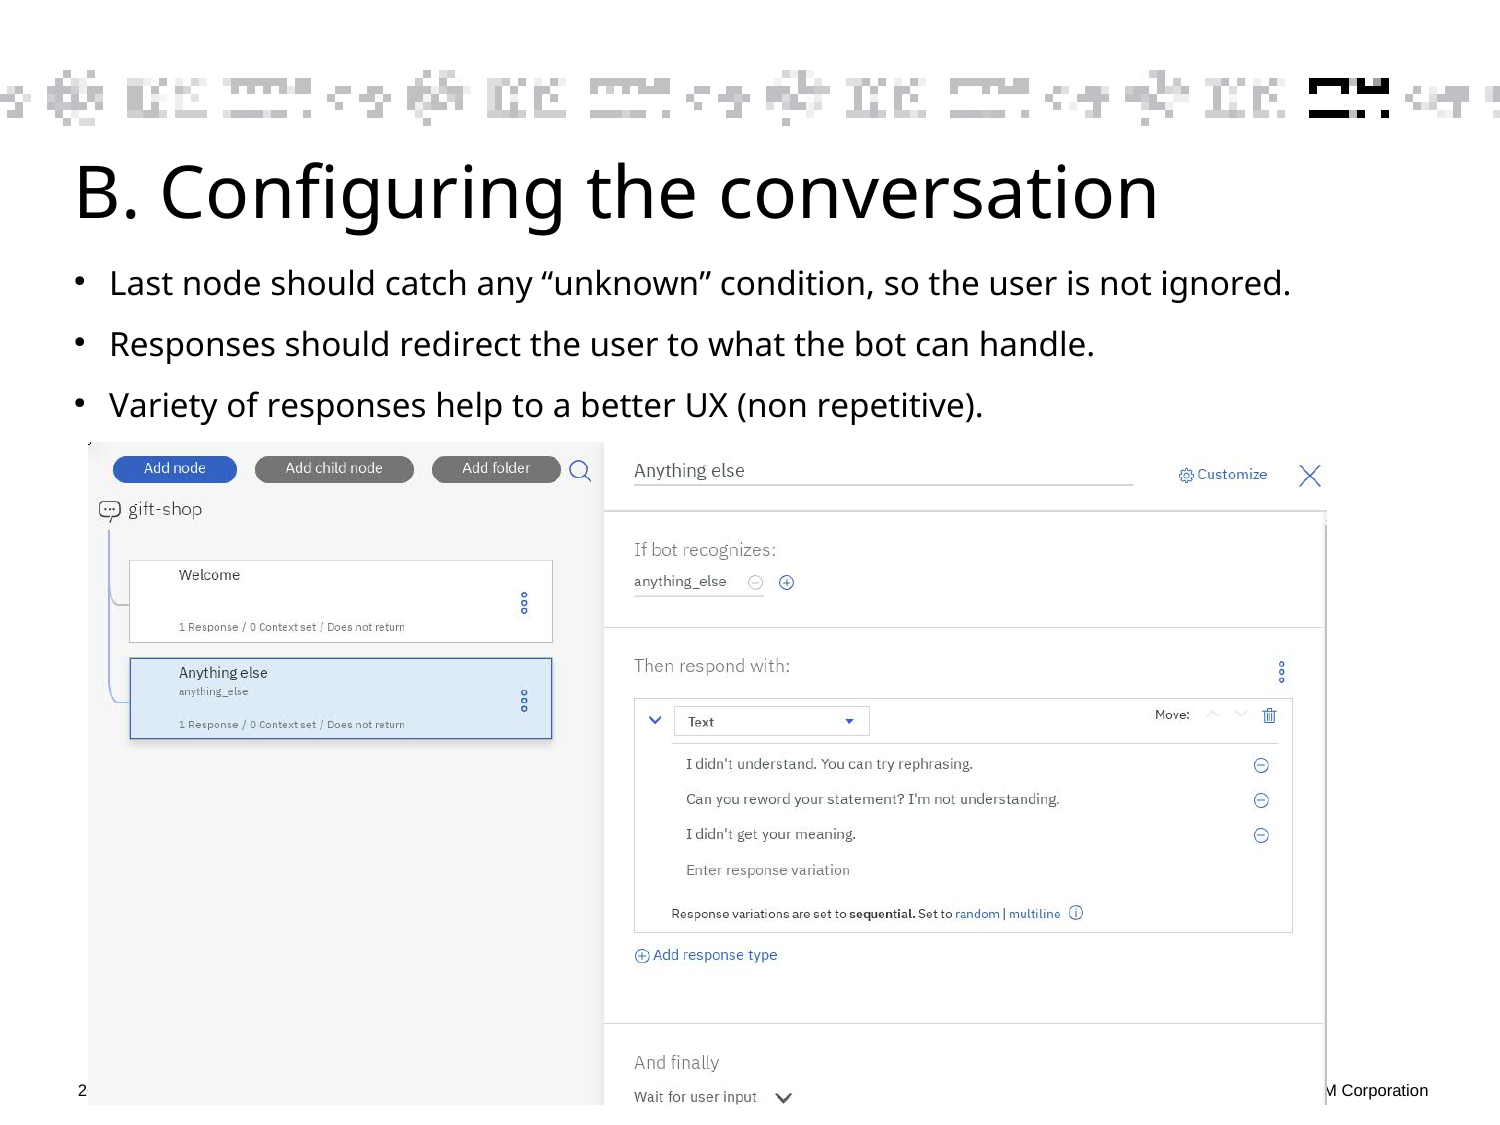

# B. Configuring the conversation
Last node should catch any “unknown” condition, so the user is not ignored.
Responses should redirect the user to what the bot can handle.
Variety of responses help to a better UX (non repetitive).
26